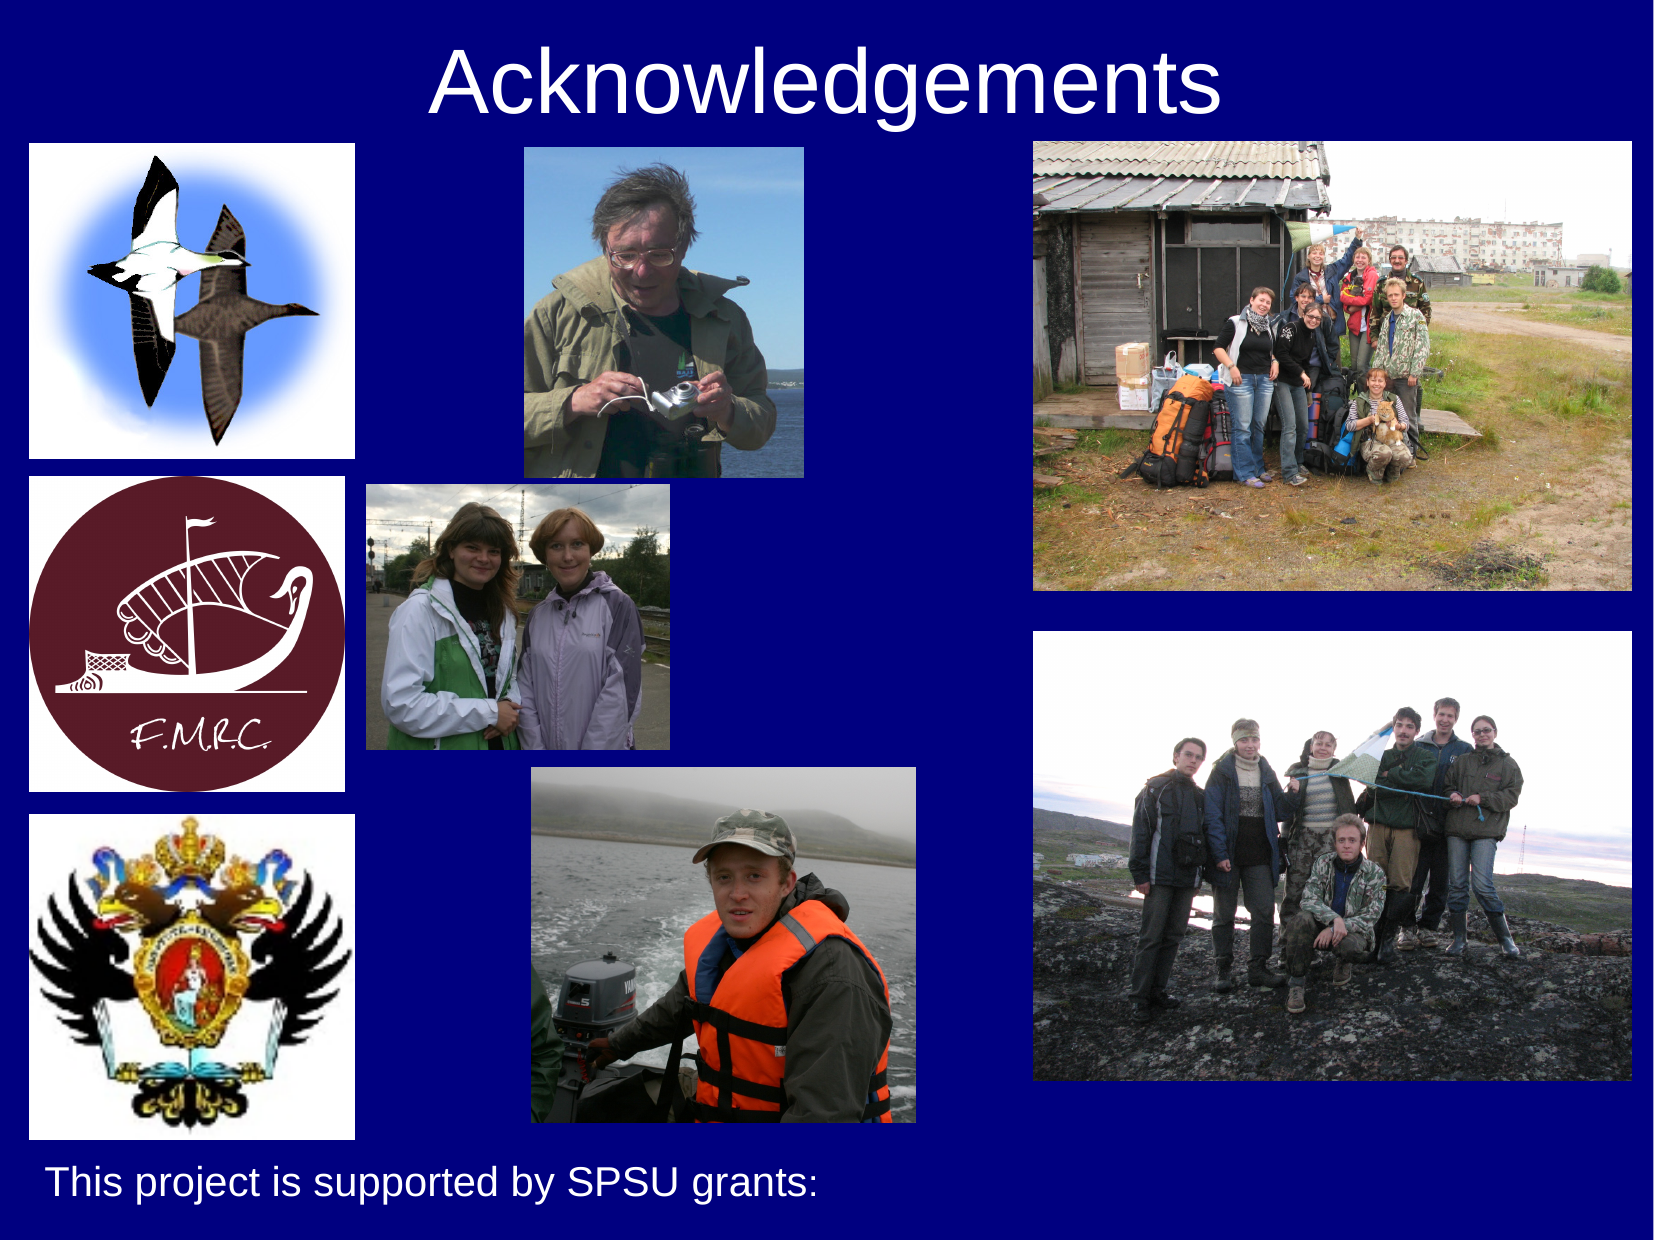

# Acknowledgements
This project is supported by SPSU grants: